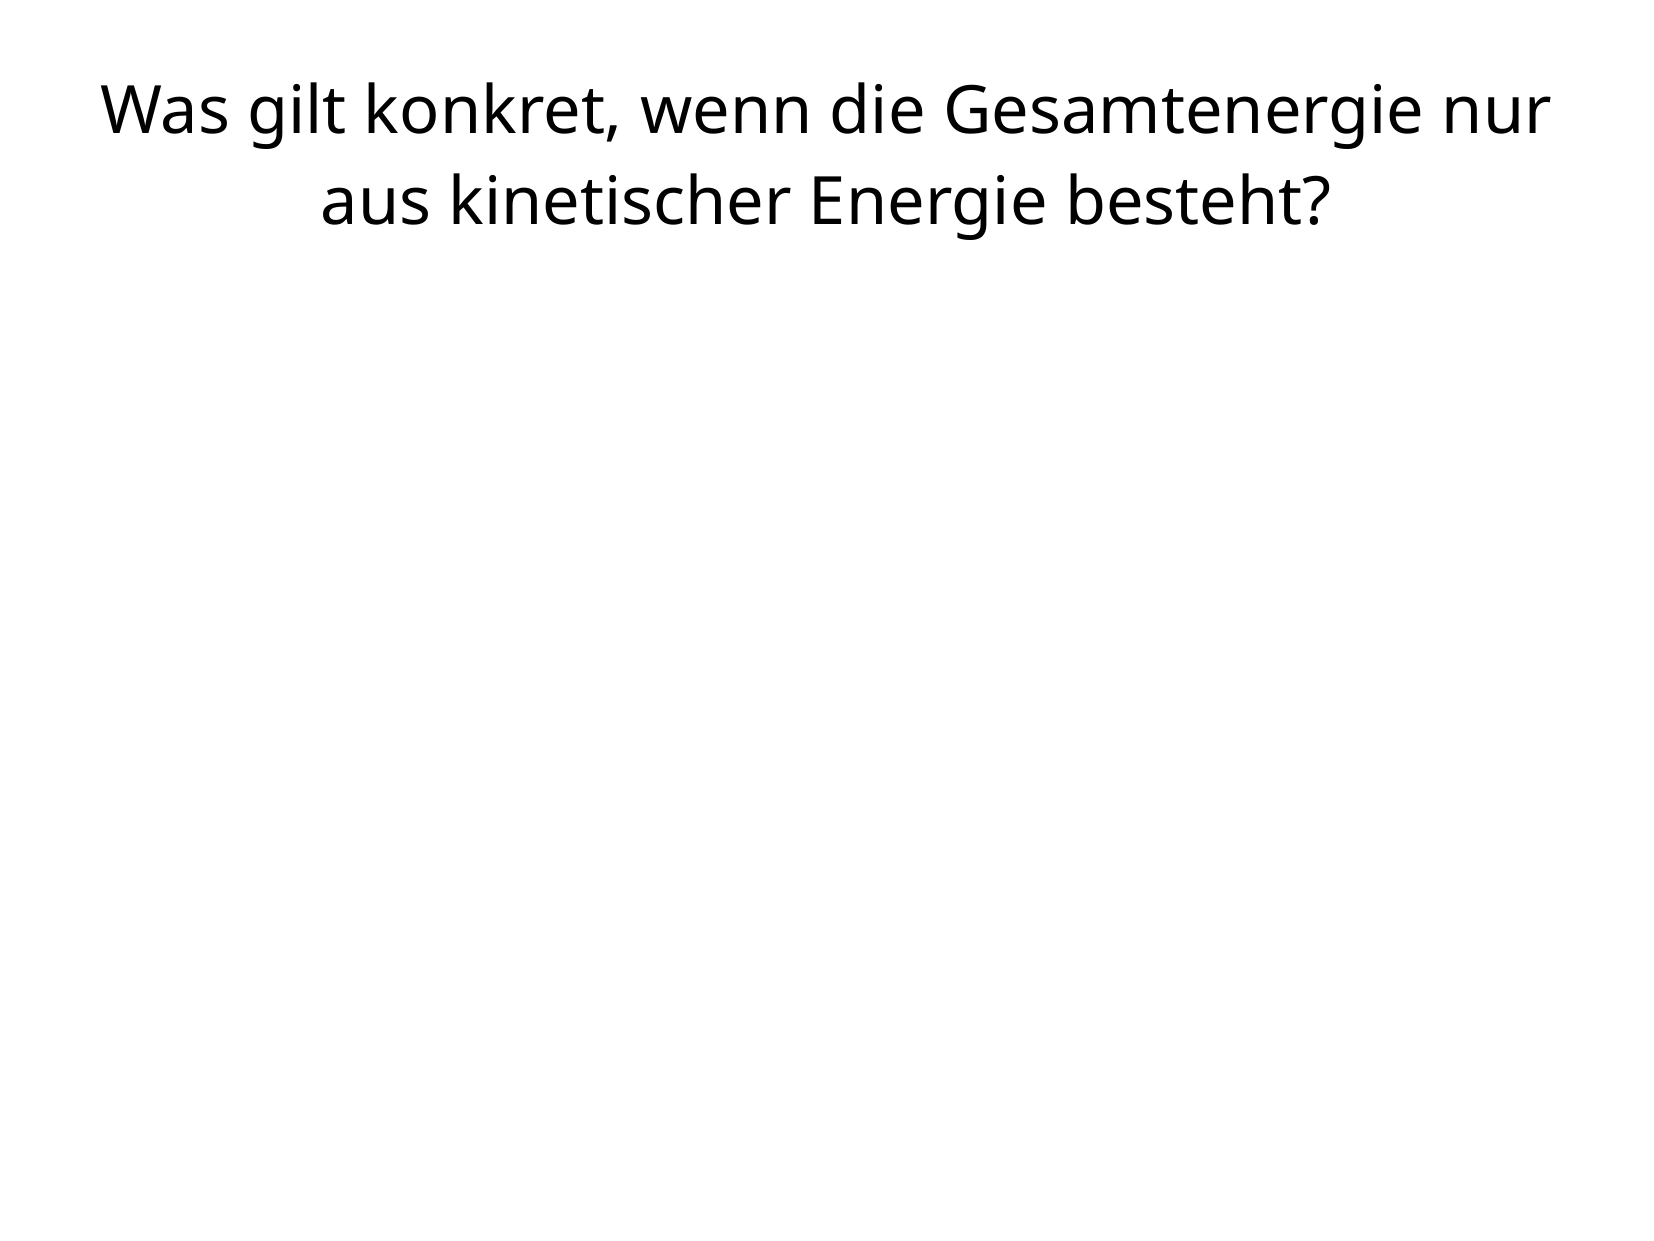

# Was gilt konkret, wenn die Gesamtenergie nur aus kinetischer Energie besteht?